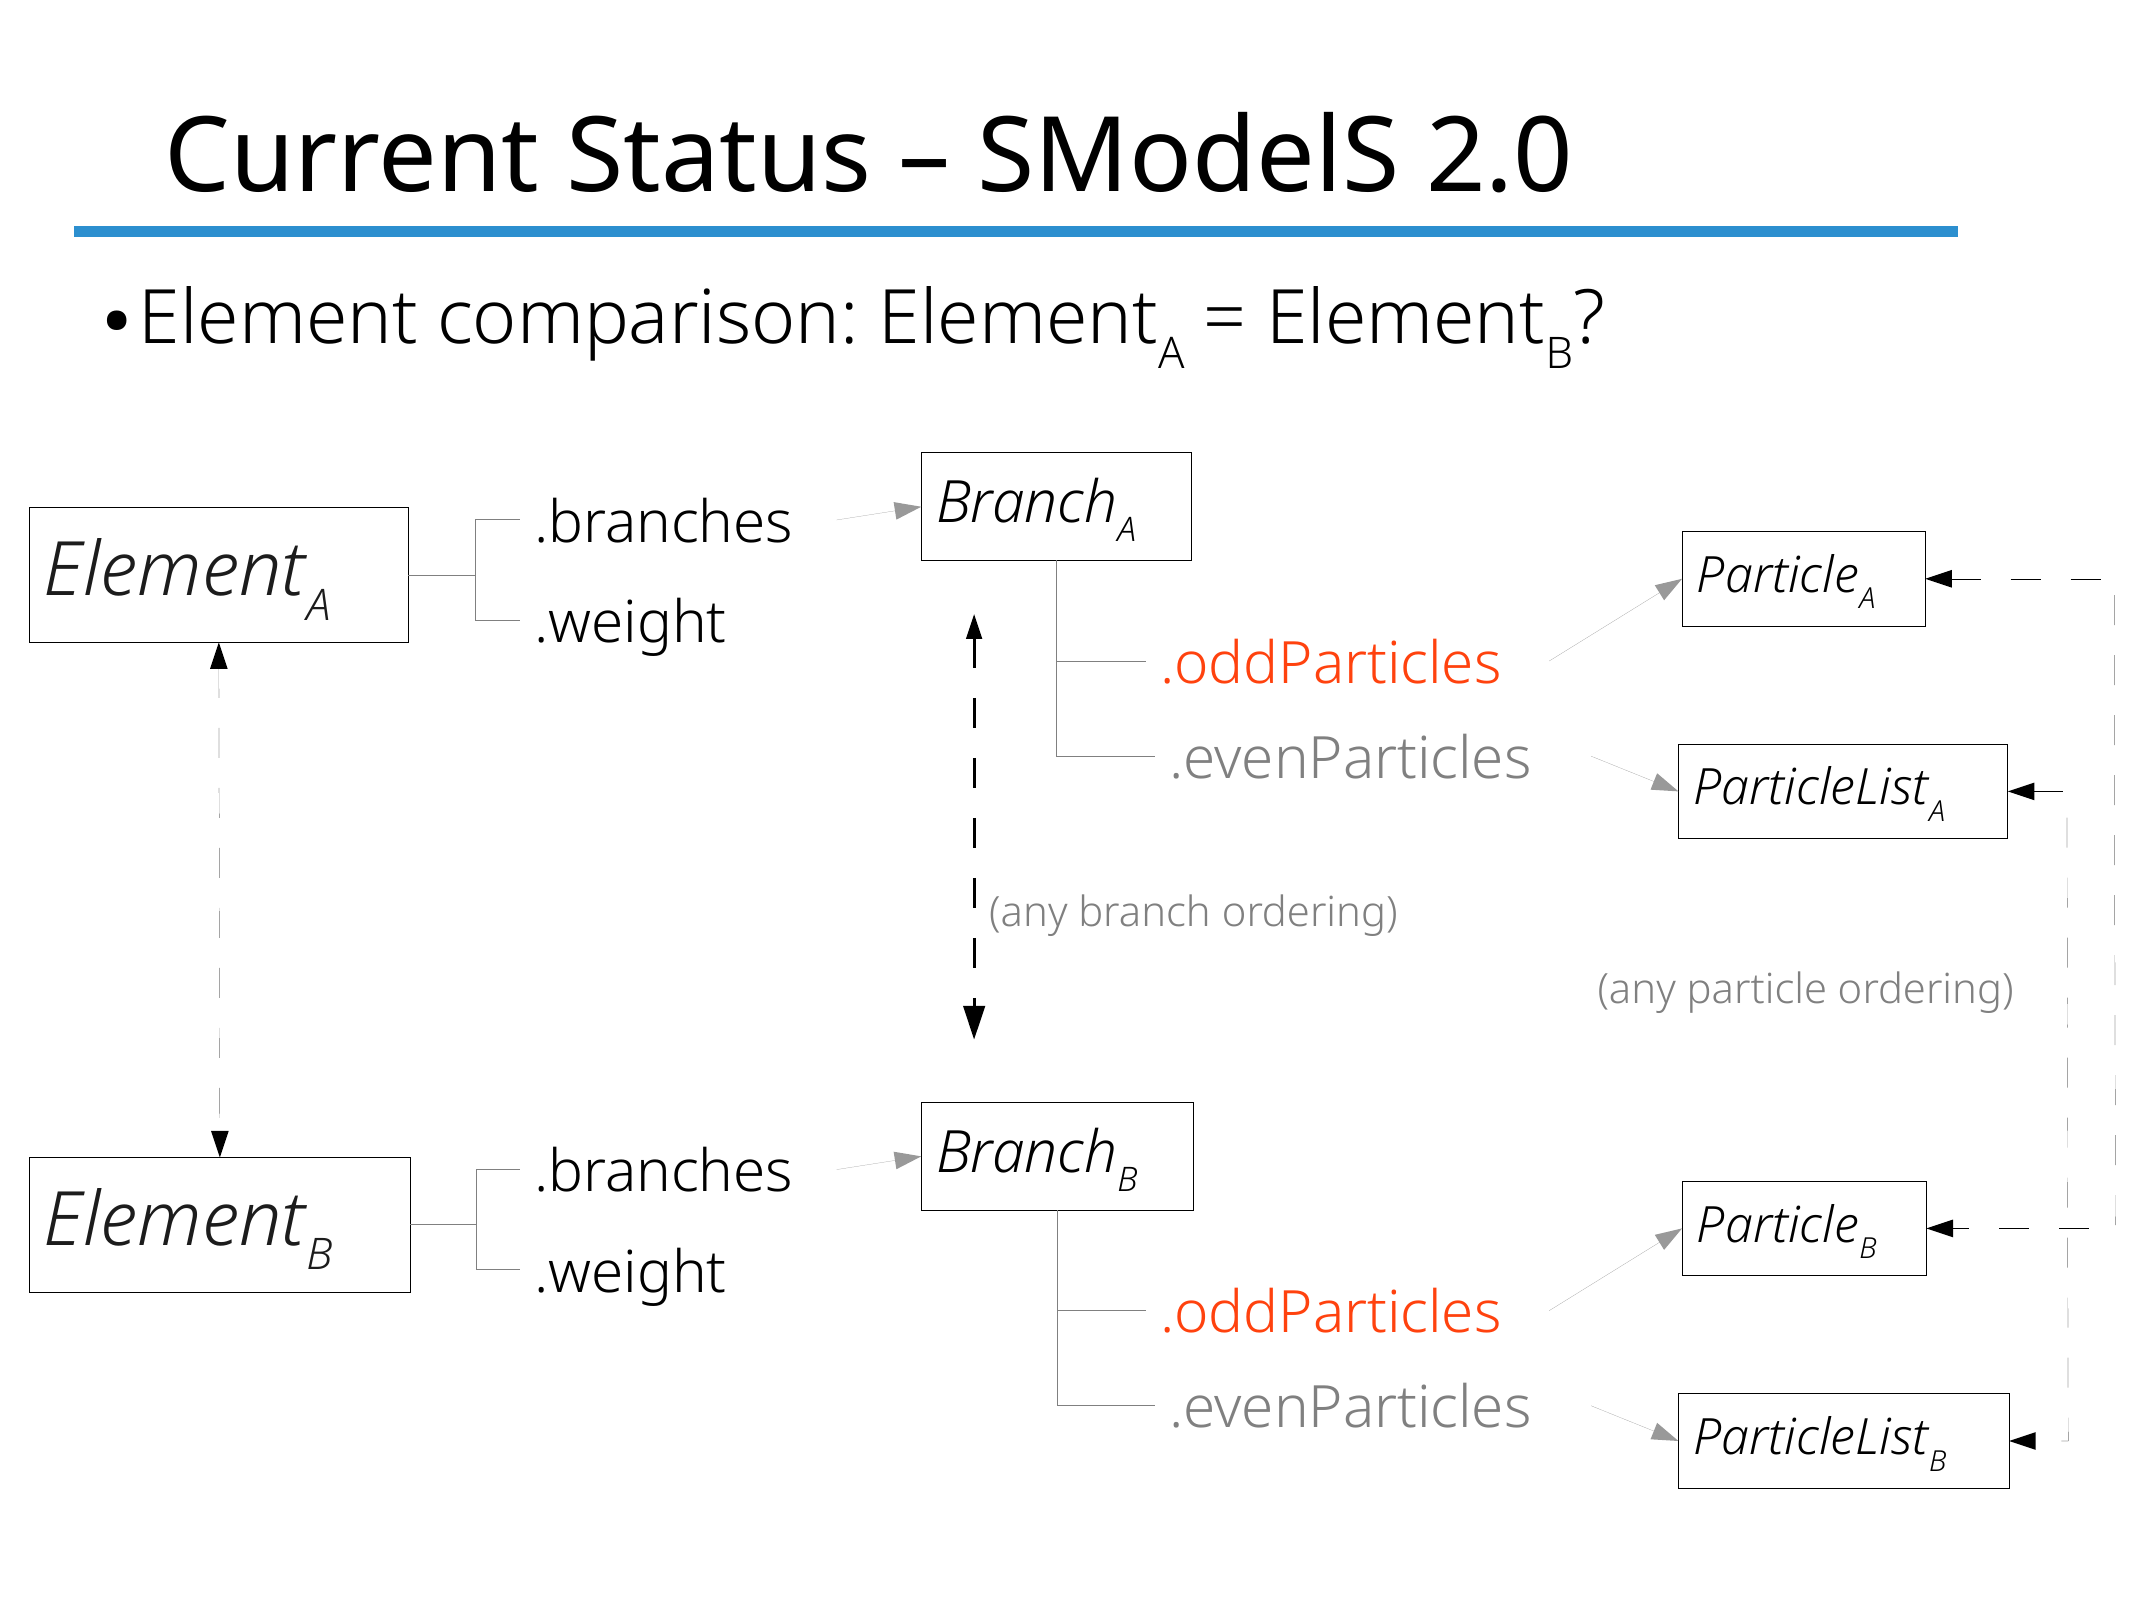

Current Status – SModelS 2.0
Element comparison: ElementA = ElementB?
BranchA
.branches
ElementA
ParticleA
.weight
.oddParticles
.evenParticles
ParticleListA
(any branch ordering)
(any particle ordering)
BranchB
.branches
ElementB
ParticleB
.weight
.oddParticles
.evenParticles
ParticleListB